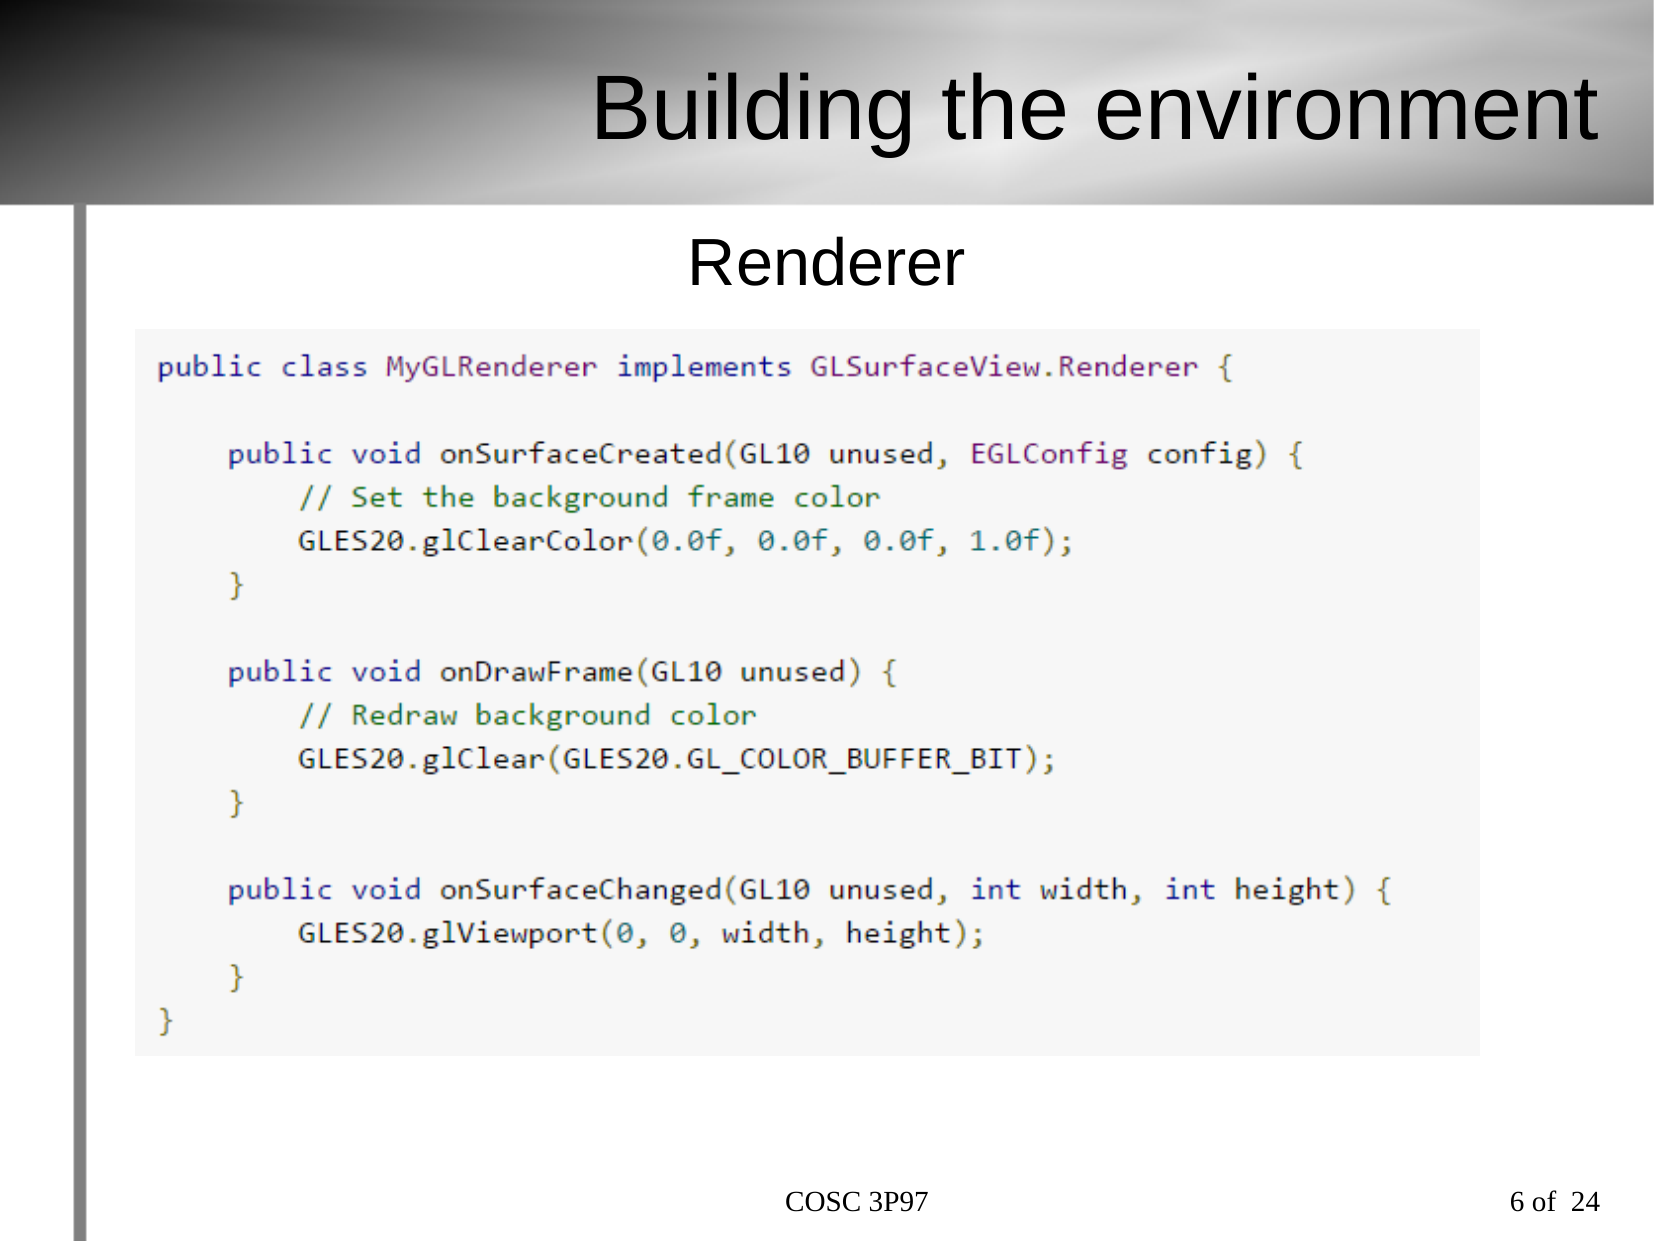

# Building the environment
Renderer
COSC 3P97
6